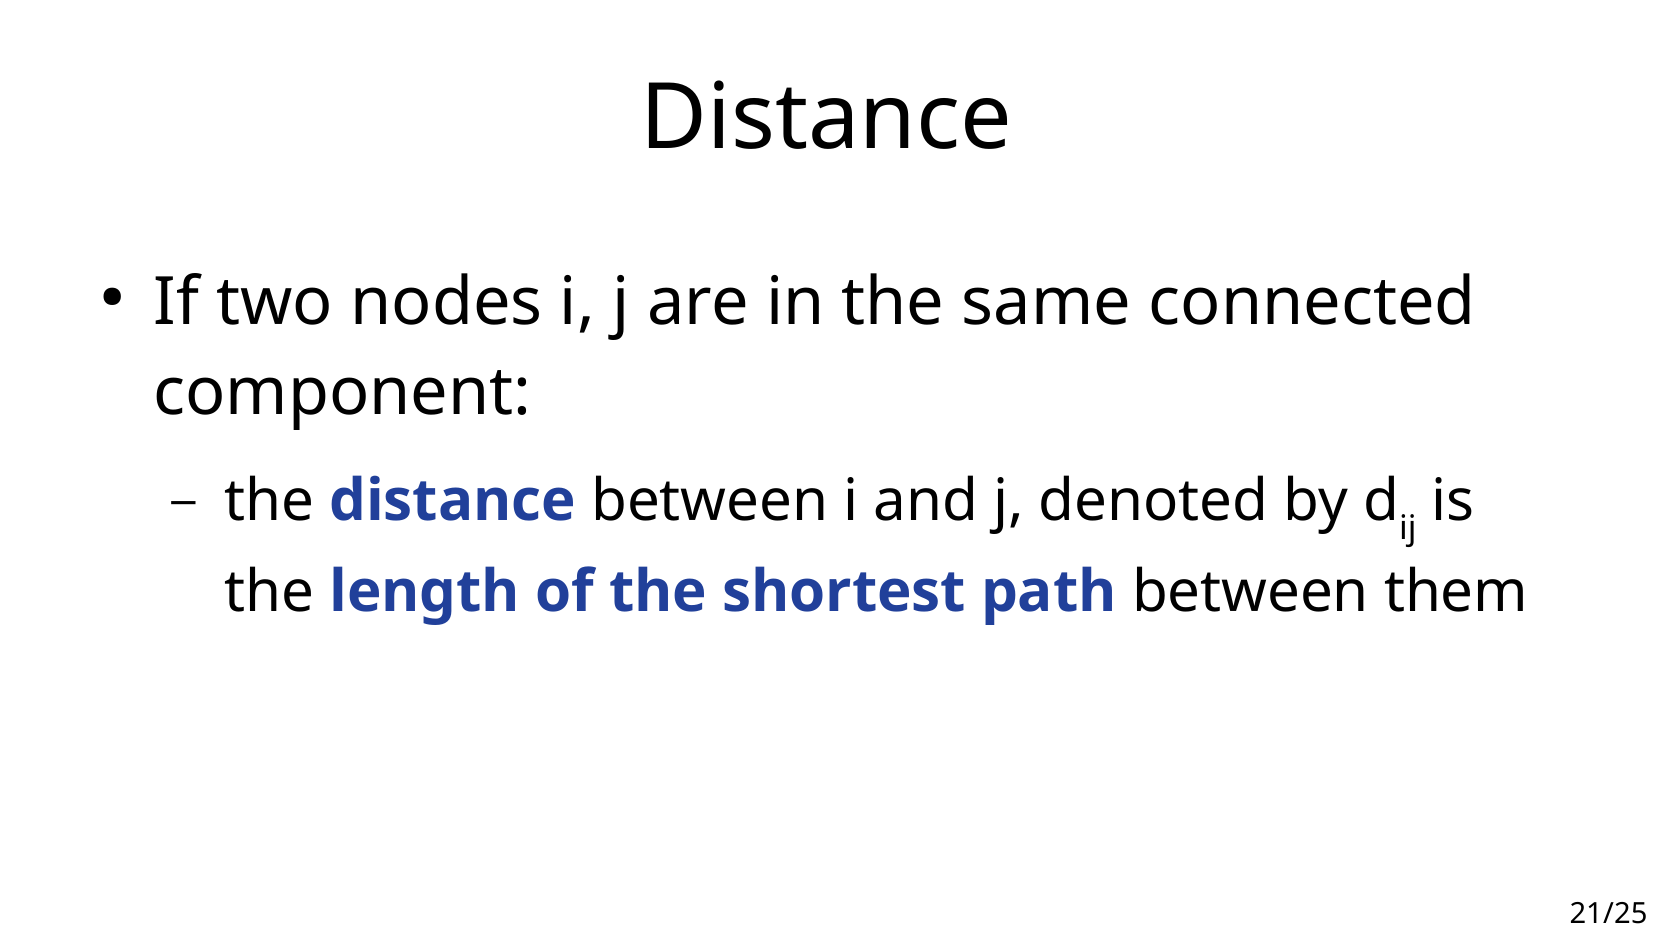

# Distance
If two nodes i, j are in the same connected component:
the distance between i and j, denoted by dij is the length of the shortest path between them
21